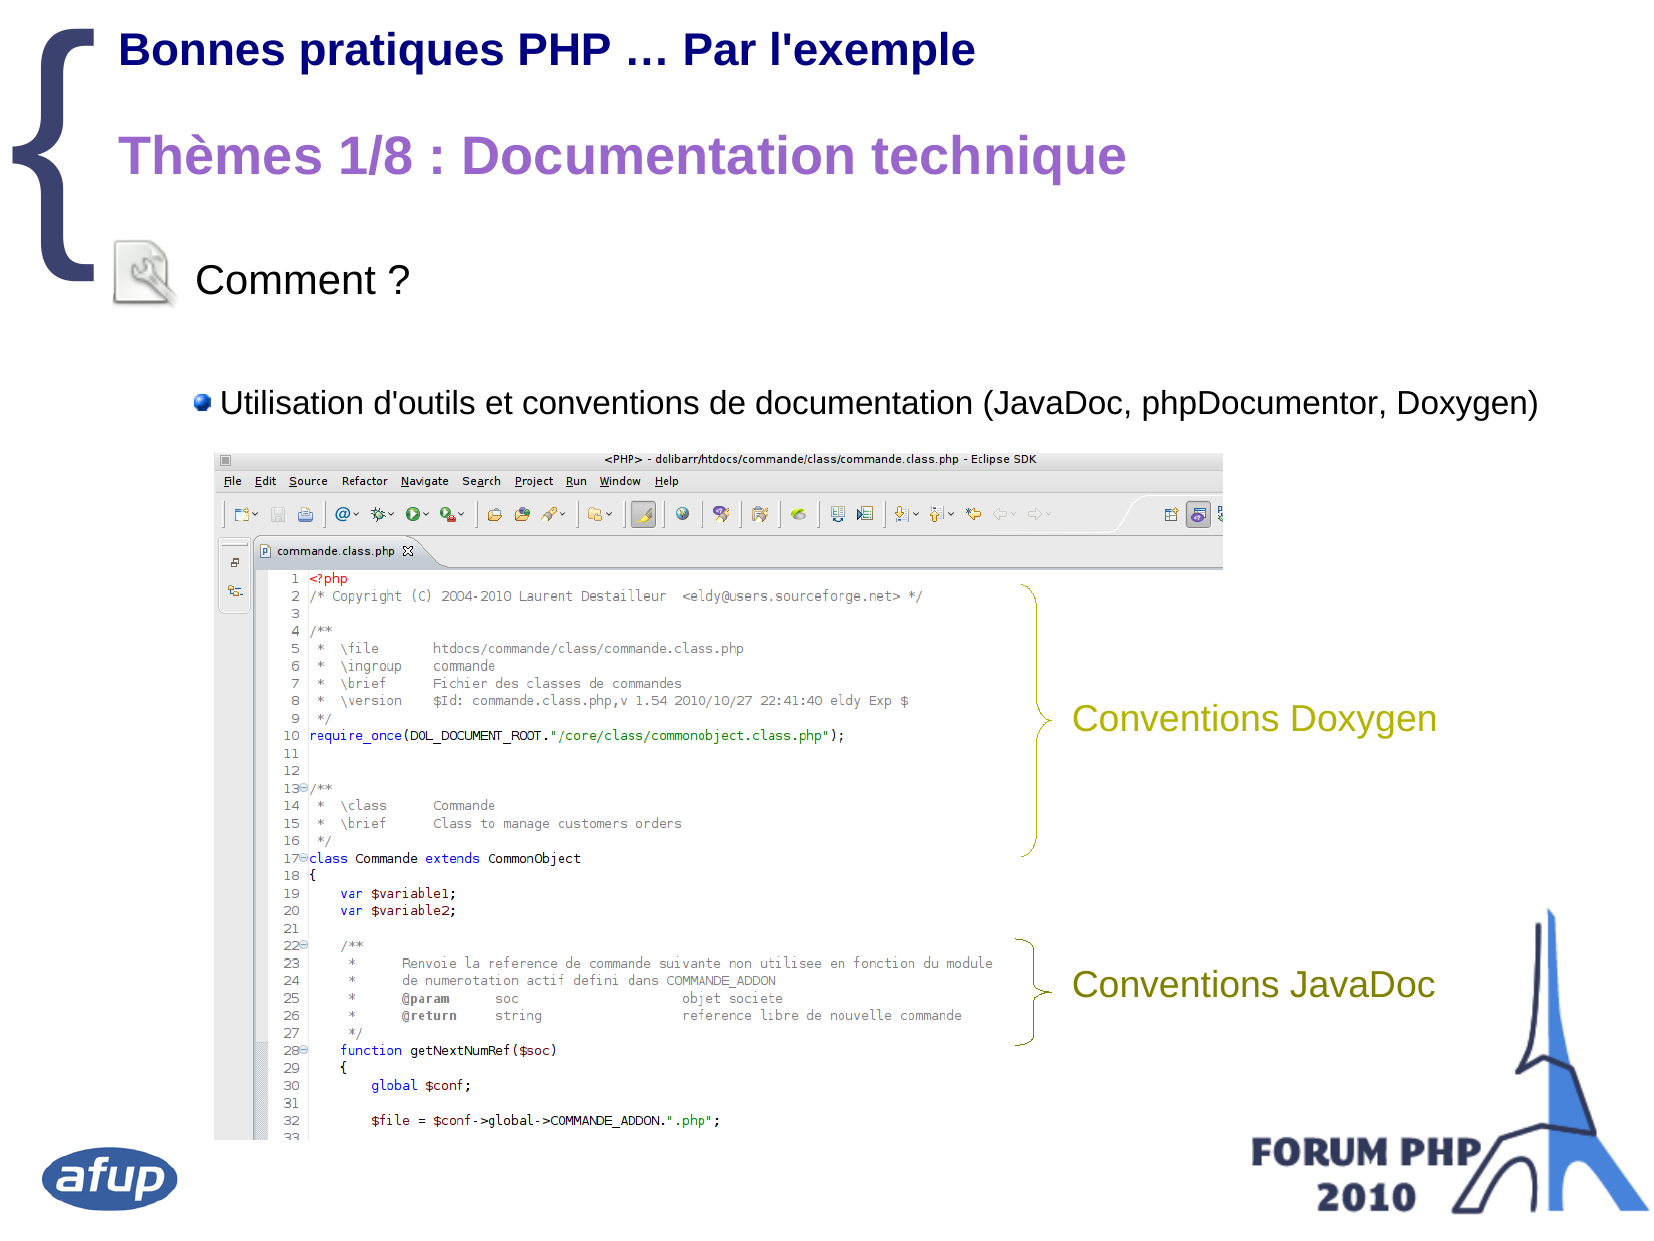

# Bonnes pratiques PHP … Par l'exemple Thèmes 1/8 : Documentation technique
Comment ?
 Utilisation d'outils et conventions de documentation (JavaDoc, phpDocumentor, Doxygen)
Conventions Doxygen
Conventions JavaDoc